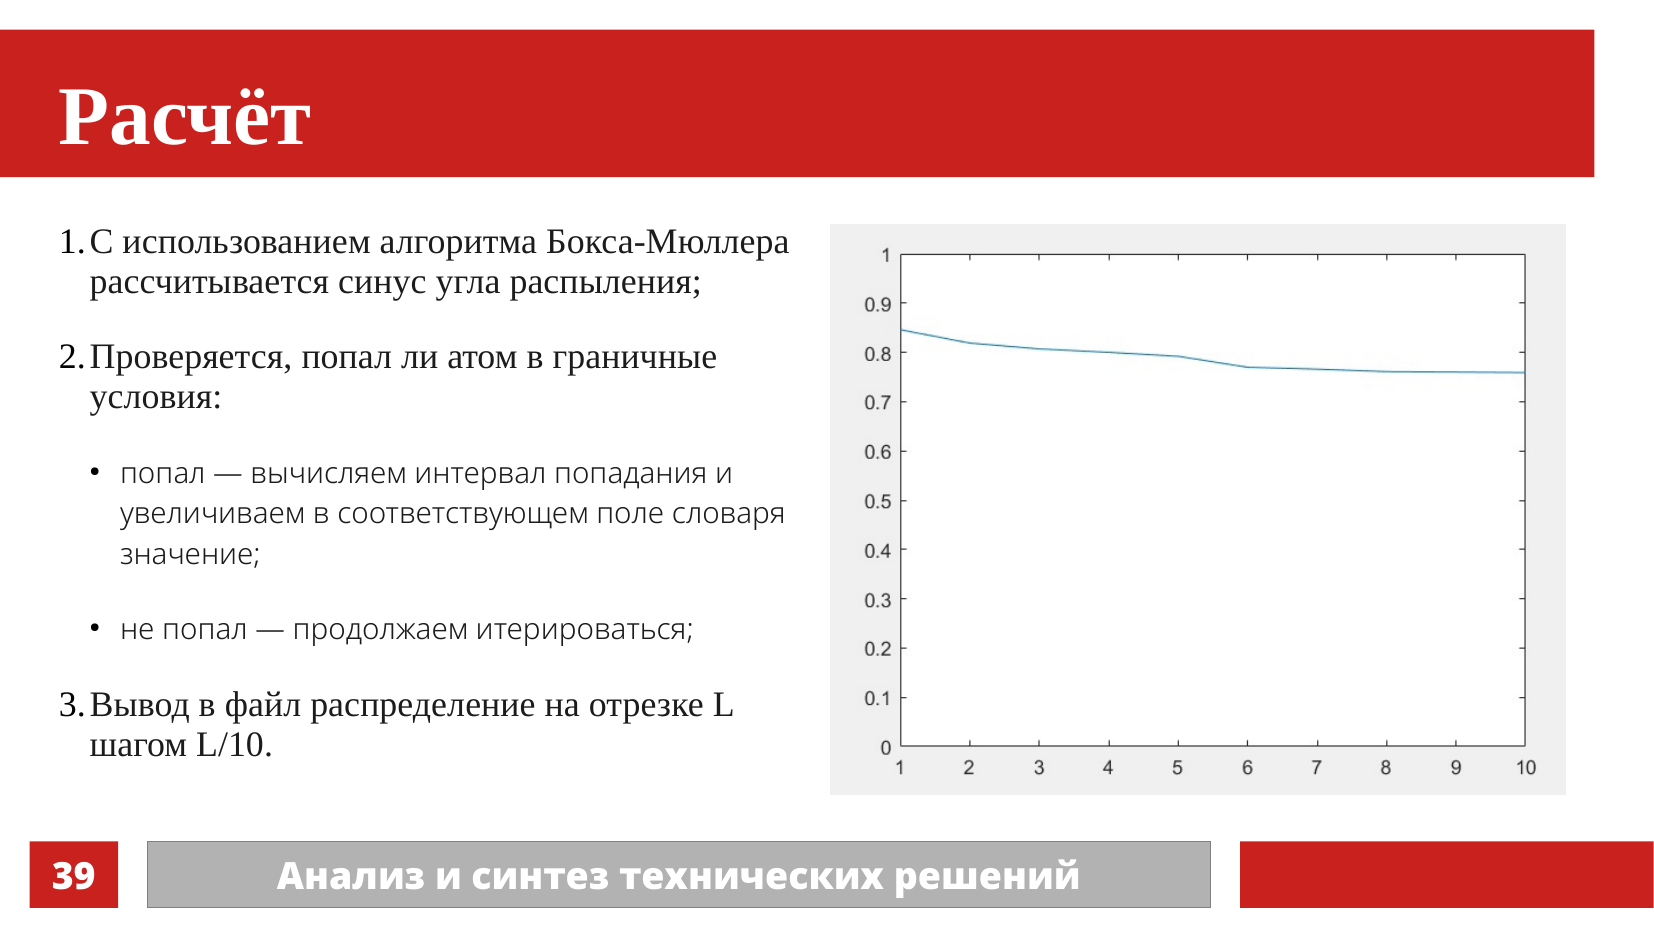

# Расчёт
С использованием алгоритма Бокса-Мюллера рассчитывается синус угла распыления;
Проверяется, попал ли атом в граничные условия:
попал — вычисляем интервал попадания и увеличиваем в соответствующем поле словаря значение;
не попал — продолжаем итерироваться;
Вывод в файл распределение на отрезке L шагом L/10.
39
Анализ и синтез технических решений